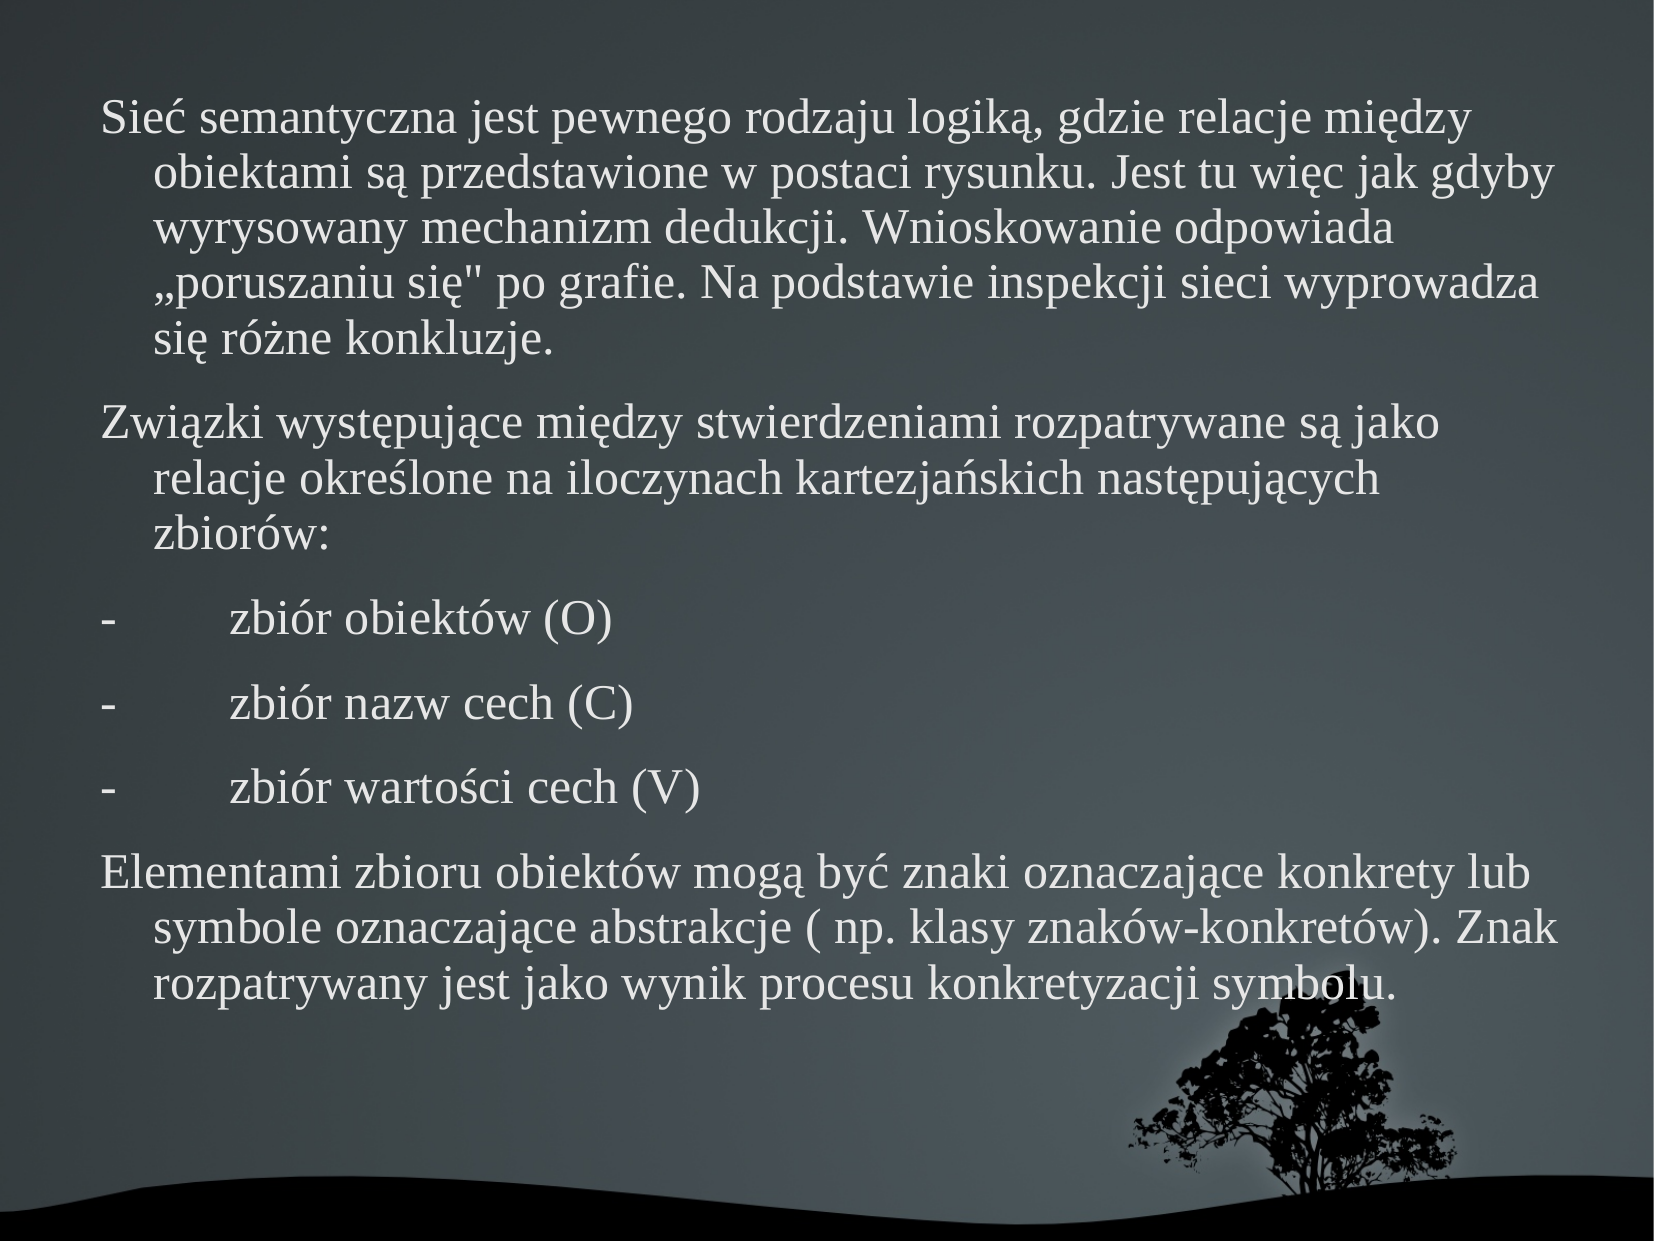

#
Sieć semantyczna jest pewnego rodzaju logiką, gdzie relacje między obiektami są przedstawione w postaci rysunku. Jest tu więc jak gdyby wyrysowany mecha­nizm dedukcji. Wnioskowanie odpowiada „poruszaniu się" po grafie. Na podstawie inspekcji sieci wyprowadza się różne konkluzje.
Związki występujące między stwierdzeniami rozpatrywane są jako relacje określone na iloczynach kartezjańskich następujących zbiorów:
- zbiór obiektów (O)
- zbiór nazw cech (C)
- zbiór wartości cech (V)
Elementami zbioru obiektów mogą być znaki oznaczające konkrety lub symbole oznaczające abstrakcje ( np. klasy znaków-konkretów). Znak rozpatrywany jest jako wynik procesu konkretyzacji symbolu.